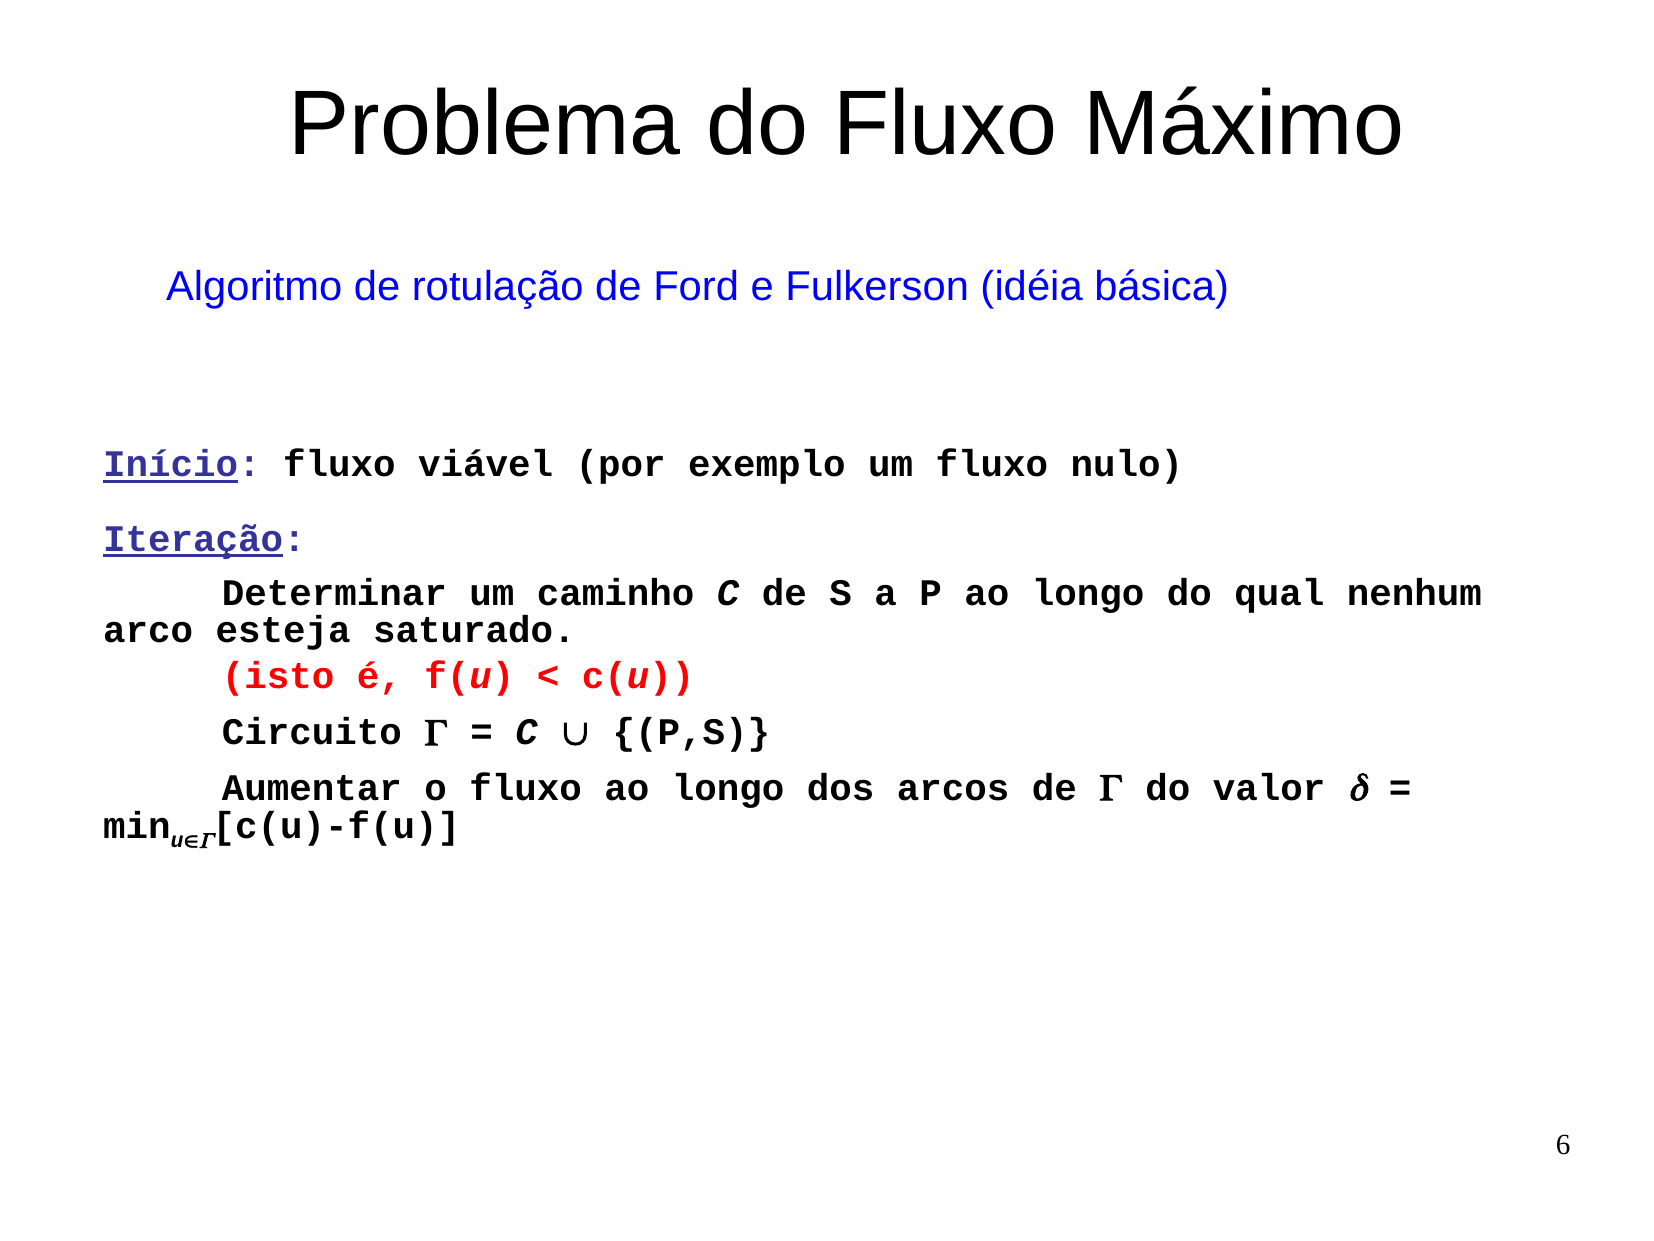

# Problema do Fluxo Máximo
Algoritmo de rotulação de Ford e Fulkerson (idéia básica)‏
Início: fluxo viável (por exemplo um fluxo nulo)‏
Iteração:
	Determinar um caminho C de S a P ao longo do qual nenhum arco esteja saturado.
	(isto é, f(u) < c(u))‏
	Circuito  = C  {(P,S)}
	Aumentar o fluxo ao longo dos arcos de  do valor  = minu[c(u)-f(u)]
6